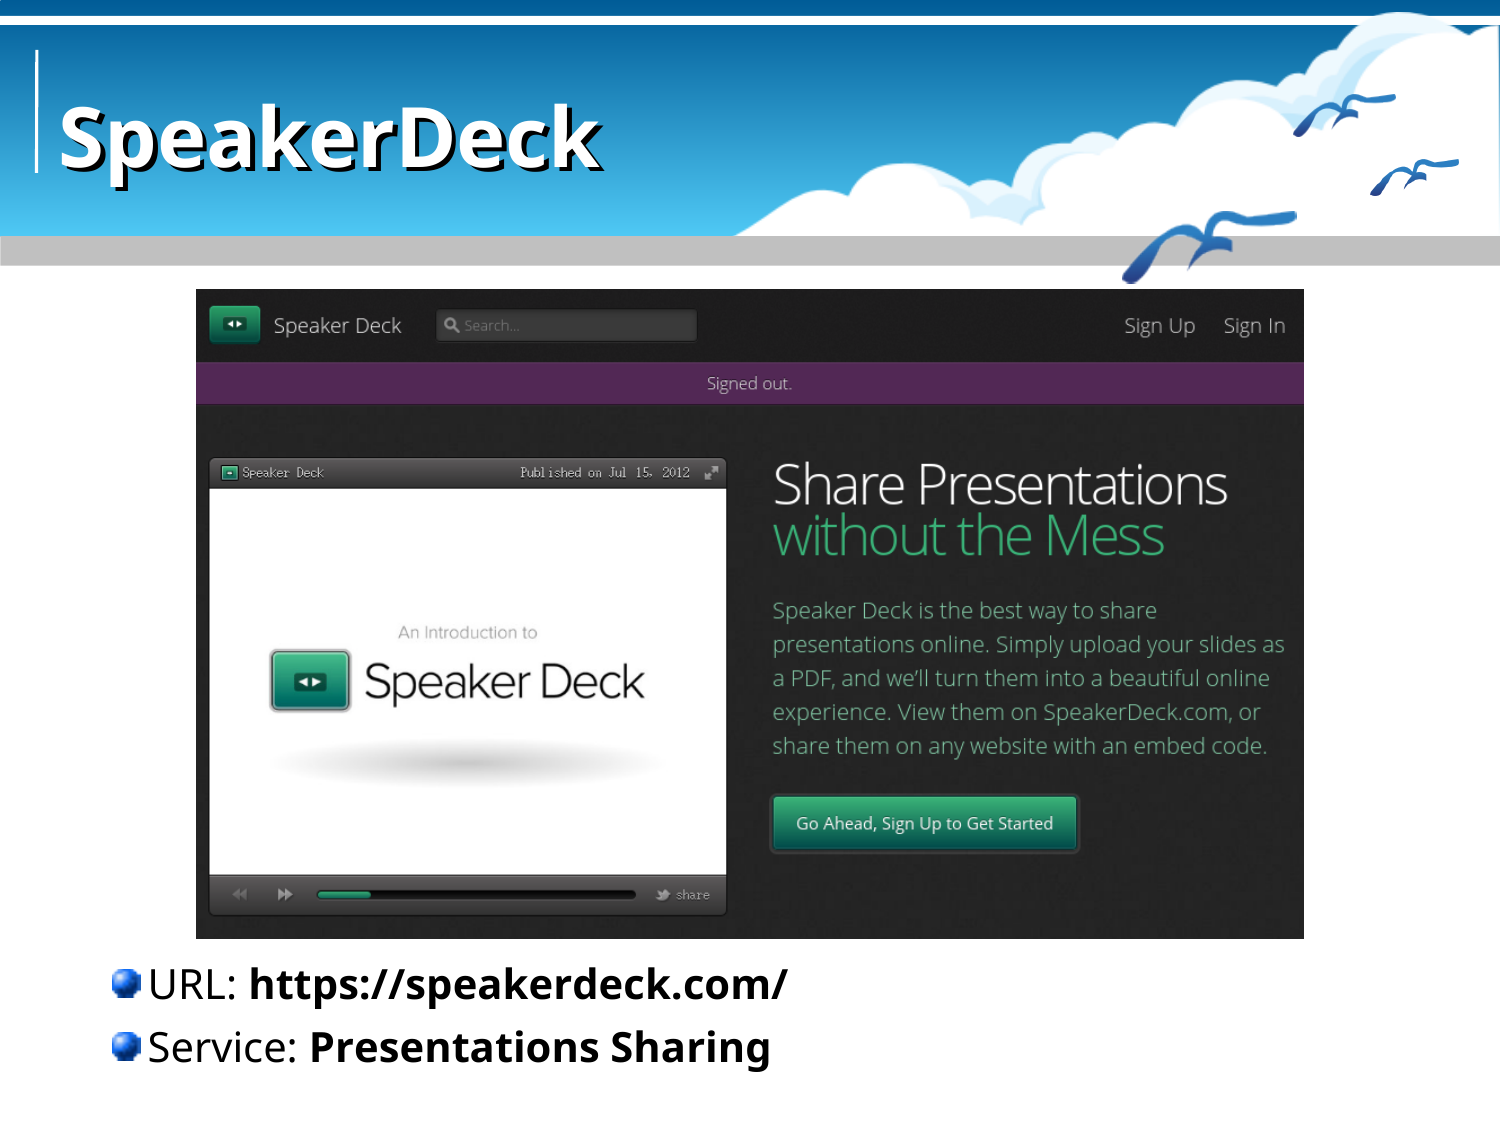

# SpeakerDeck
URL: https://speakerdeck.com/
Service: Presentations Sharing